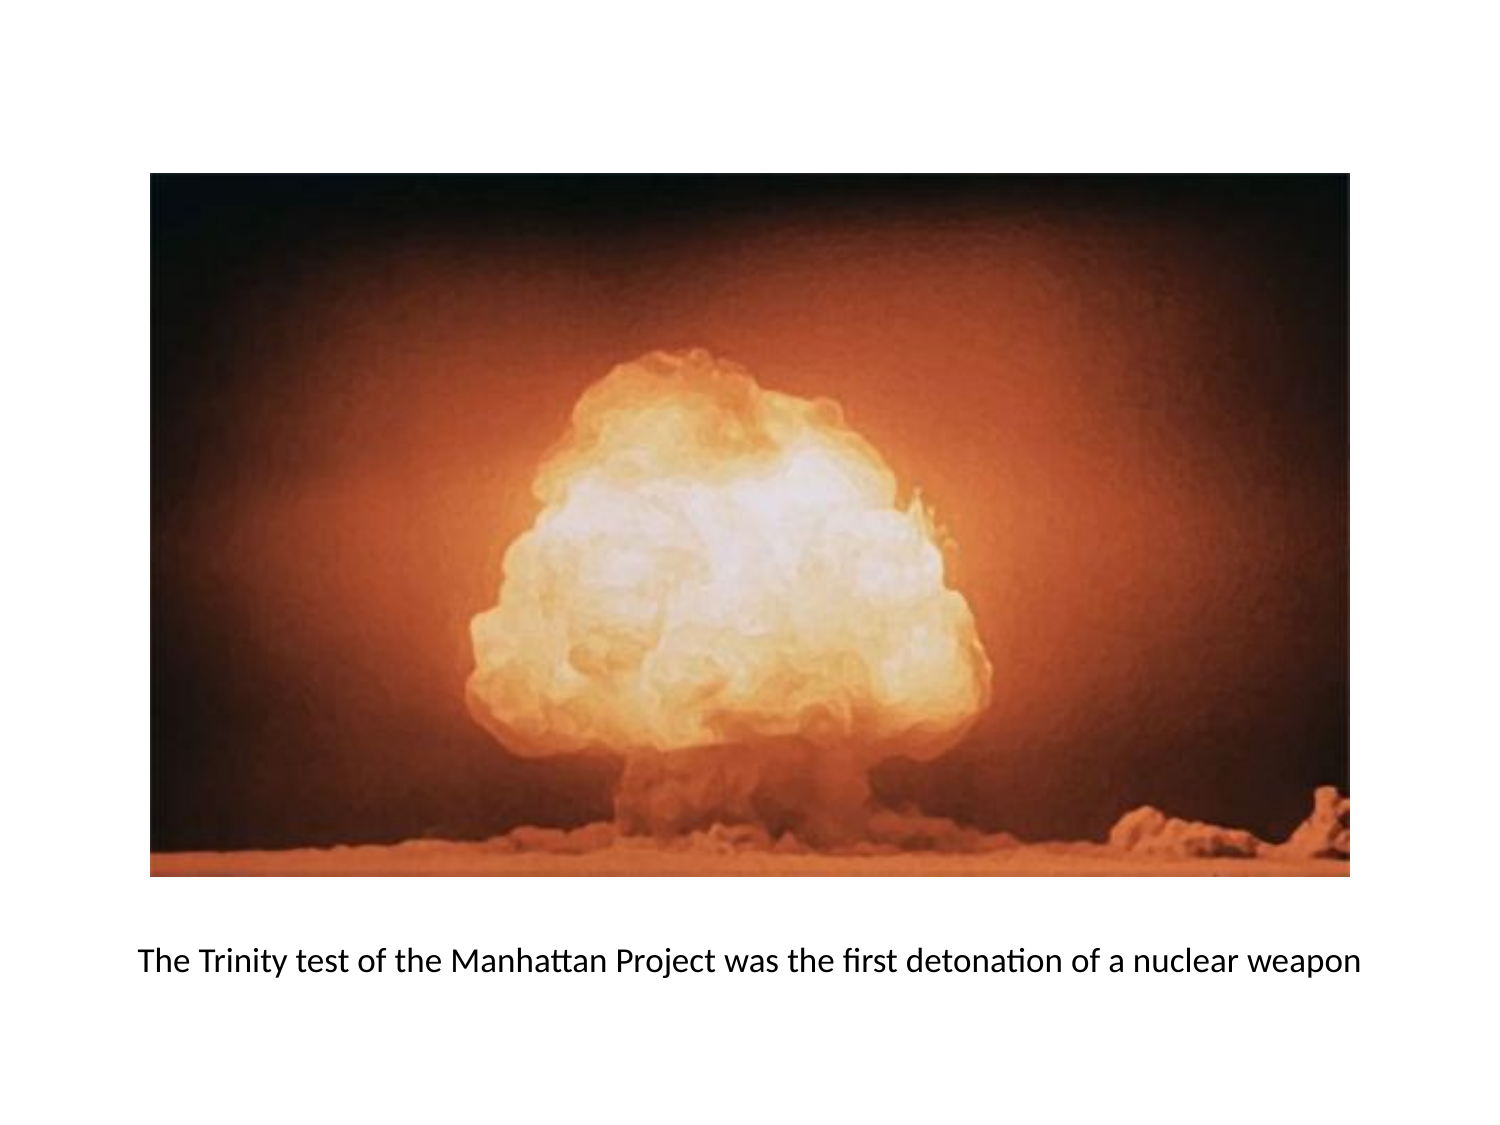

The Trinity test of the Manhattan Project was the first detonation of a nuclear weapon